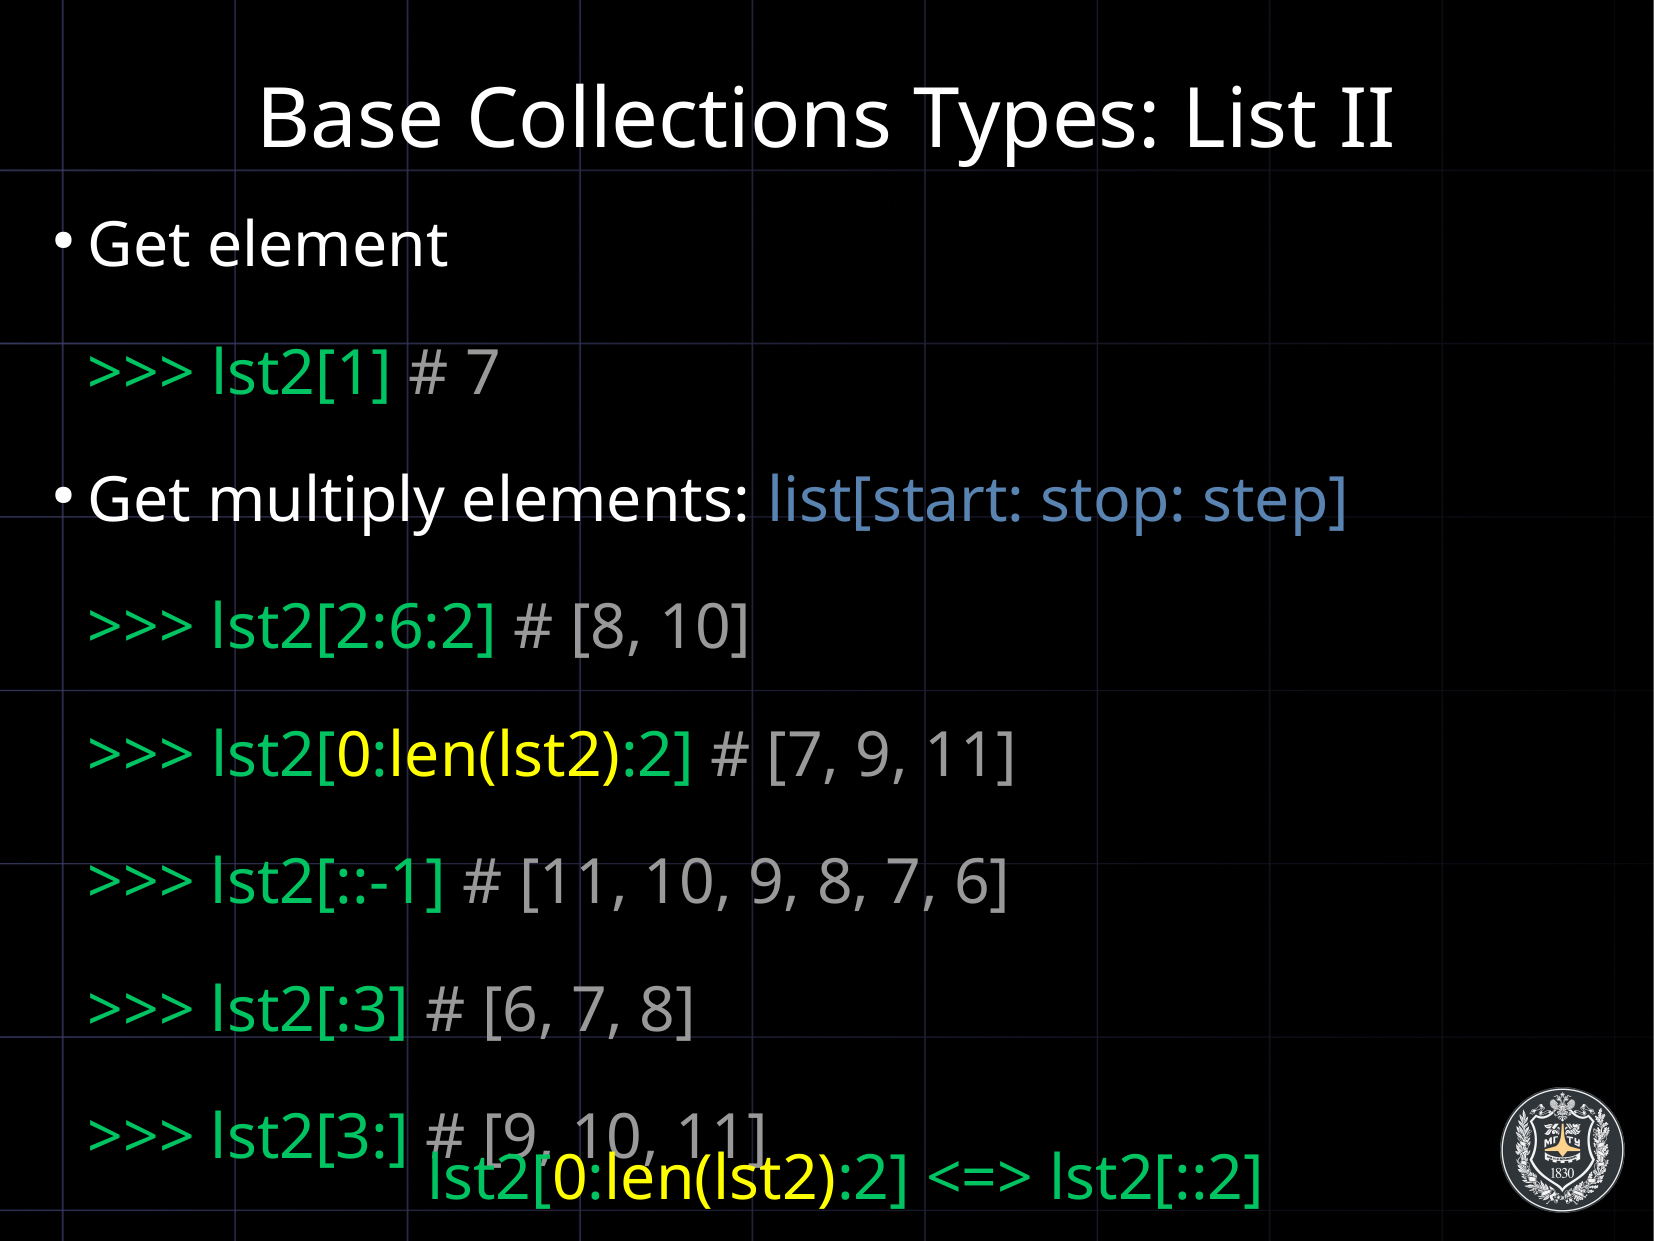

# Base Collections Types: List II
Get element
>>> lst2[1] # 7
Get multiply elements: list[start: stop: step]
>>> lst2[2:6:2] # [8, 10]
>>> lst2[0:len(lst2):2] # [7, 9, 11]
>>> lst2[::-1] # [11, 10, 9, 8, 7, 6]
>>> lst2[:3] # [6, 7, 8]
>>> lst2[3:] # [9, 10, 11]
lst2[0:len(lst2):2] <=> lst2[::2]